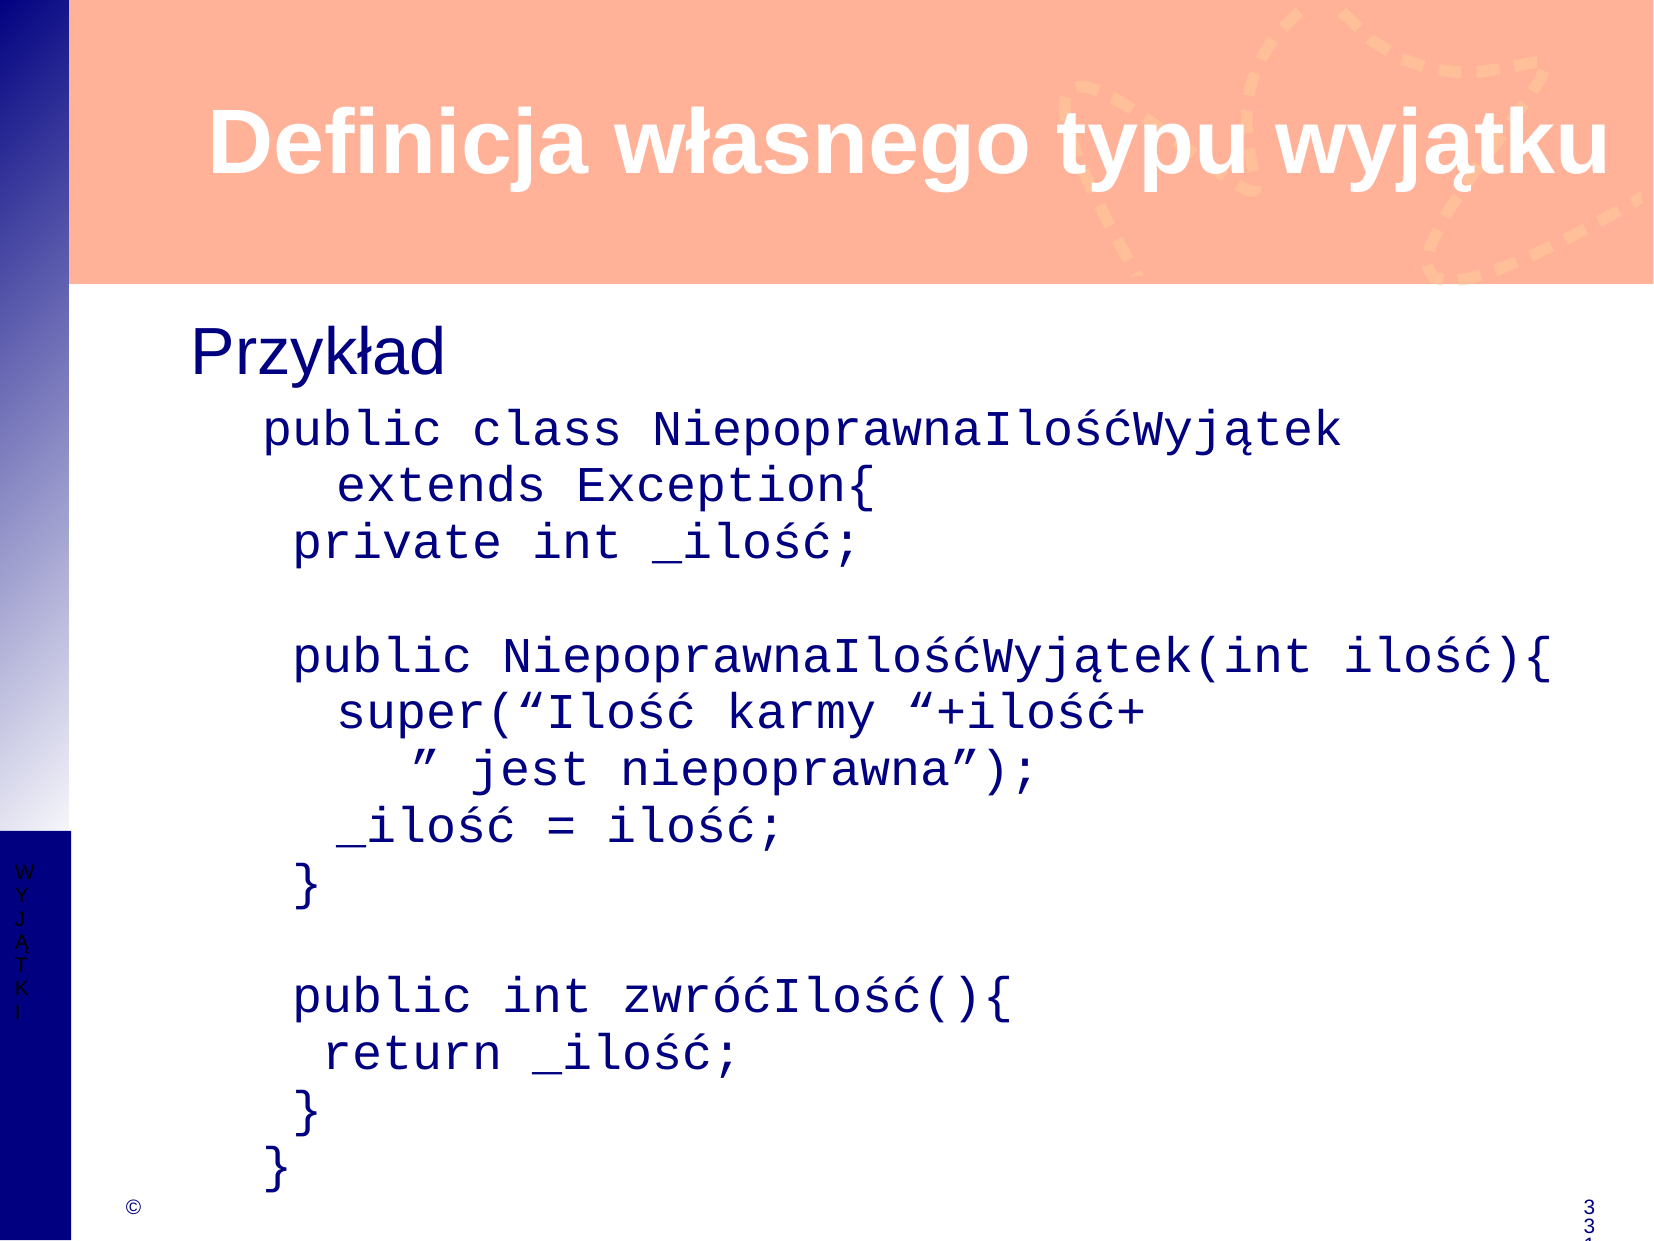

Definicja własnego typu wyjątku
# Przykład
public class NiepoprawnaIlośćWyjątek
	extends Exception{
 private int _ilość;
 public NiepoprawnaIlośćWyjątek(int ilość){
	super(“Ilość karmy “+ilość+
		” jest niepoprawna”);
	_ilość = ilość;
 }
 public int zwróćIlość(){
 return _ilość;
 }
}
W
Y
J
Ą
T
K
I